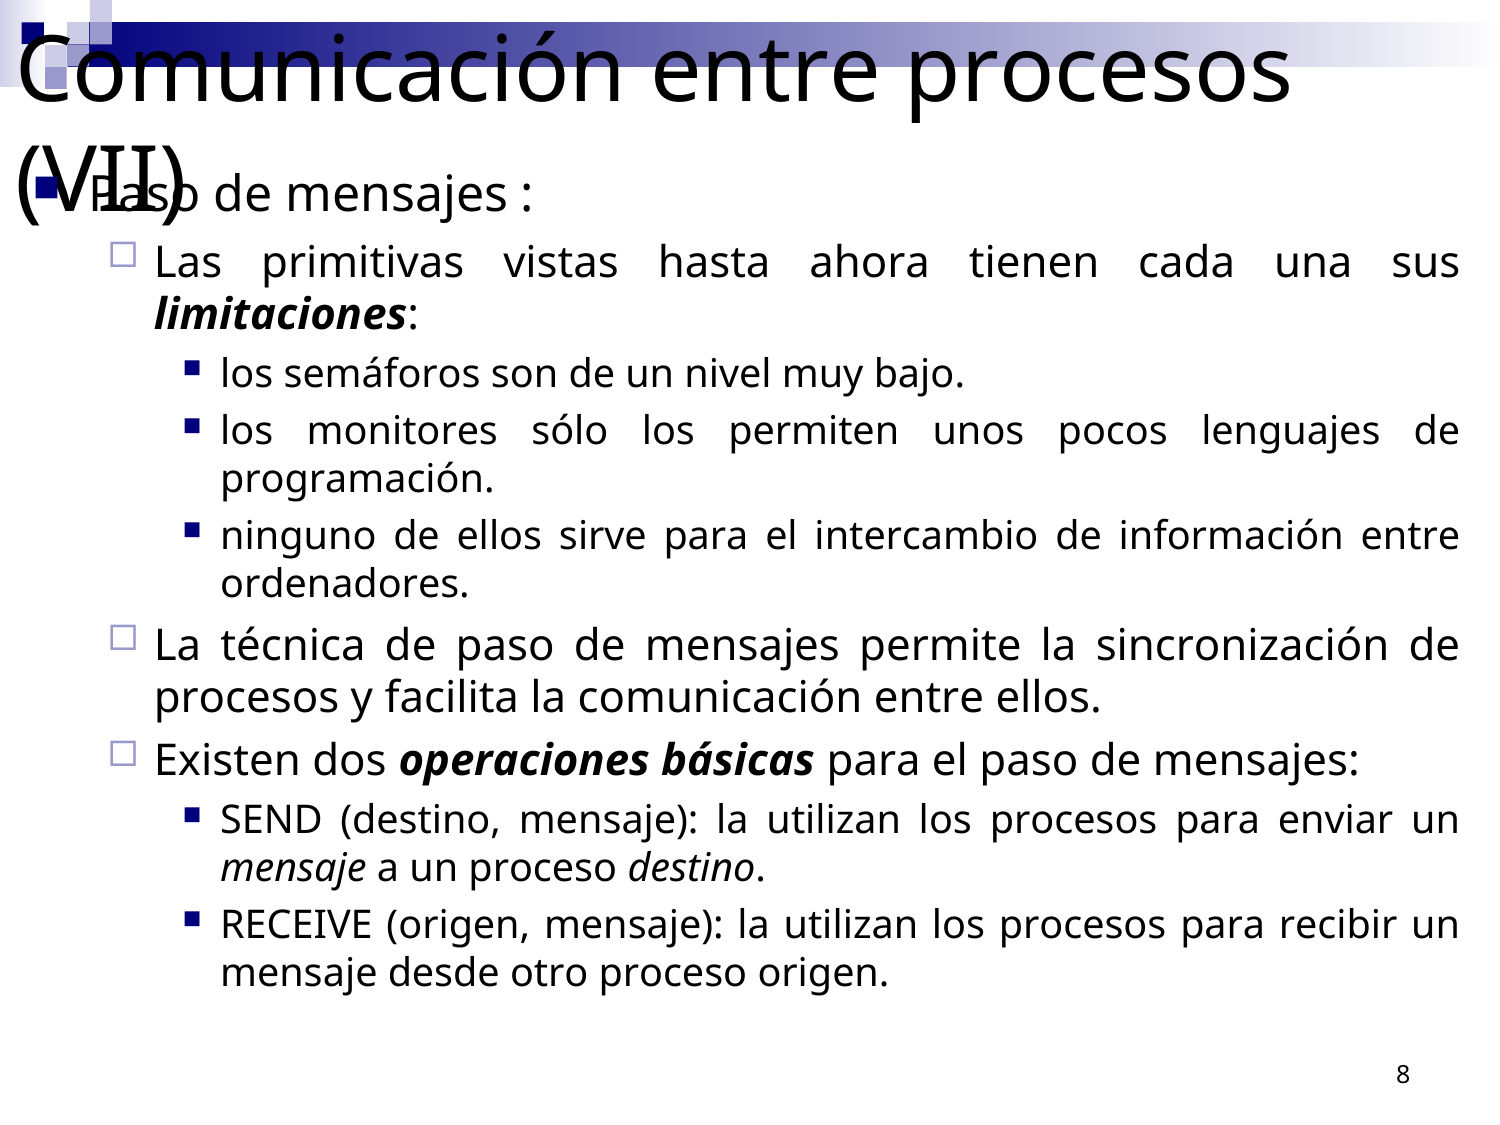

Comunicación entre procesos (VII)
Paso de mensajes :
Las primitivas vistas hasta ahora tienen cada una sus limitaciones:
los semáforos son de un nivel muy bajo.
los monitores sólo los permiten unos pocos lenguajes de programación.
ninguno de ellos sirve para el intercambio de información entre ordenadores.
La técnica de paso de mensajes permite la sincronización de procesos y facilita la comunicación entre ellos.
Existen dos operaciones básicas para el paso de mensajes:
SEND (destino, mensaje): la utilizan los procesos para enviar un mensaje a un proceso destino.
RECEIVE (origen, mensaje): la utilizan los procesos para recibir un mensaje desde otro proceso origen.